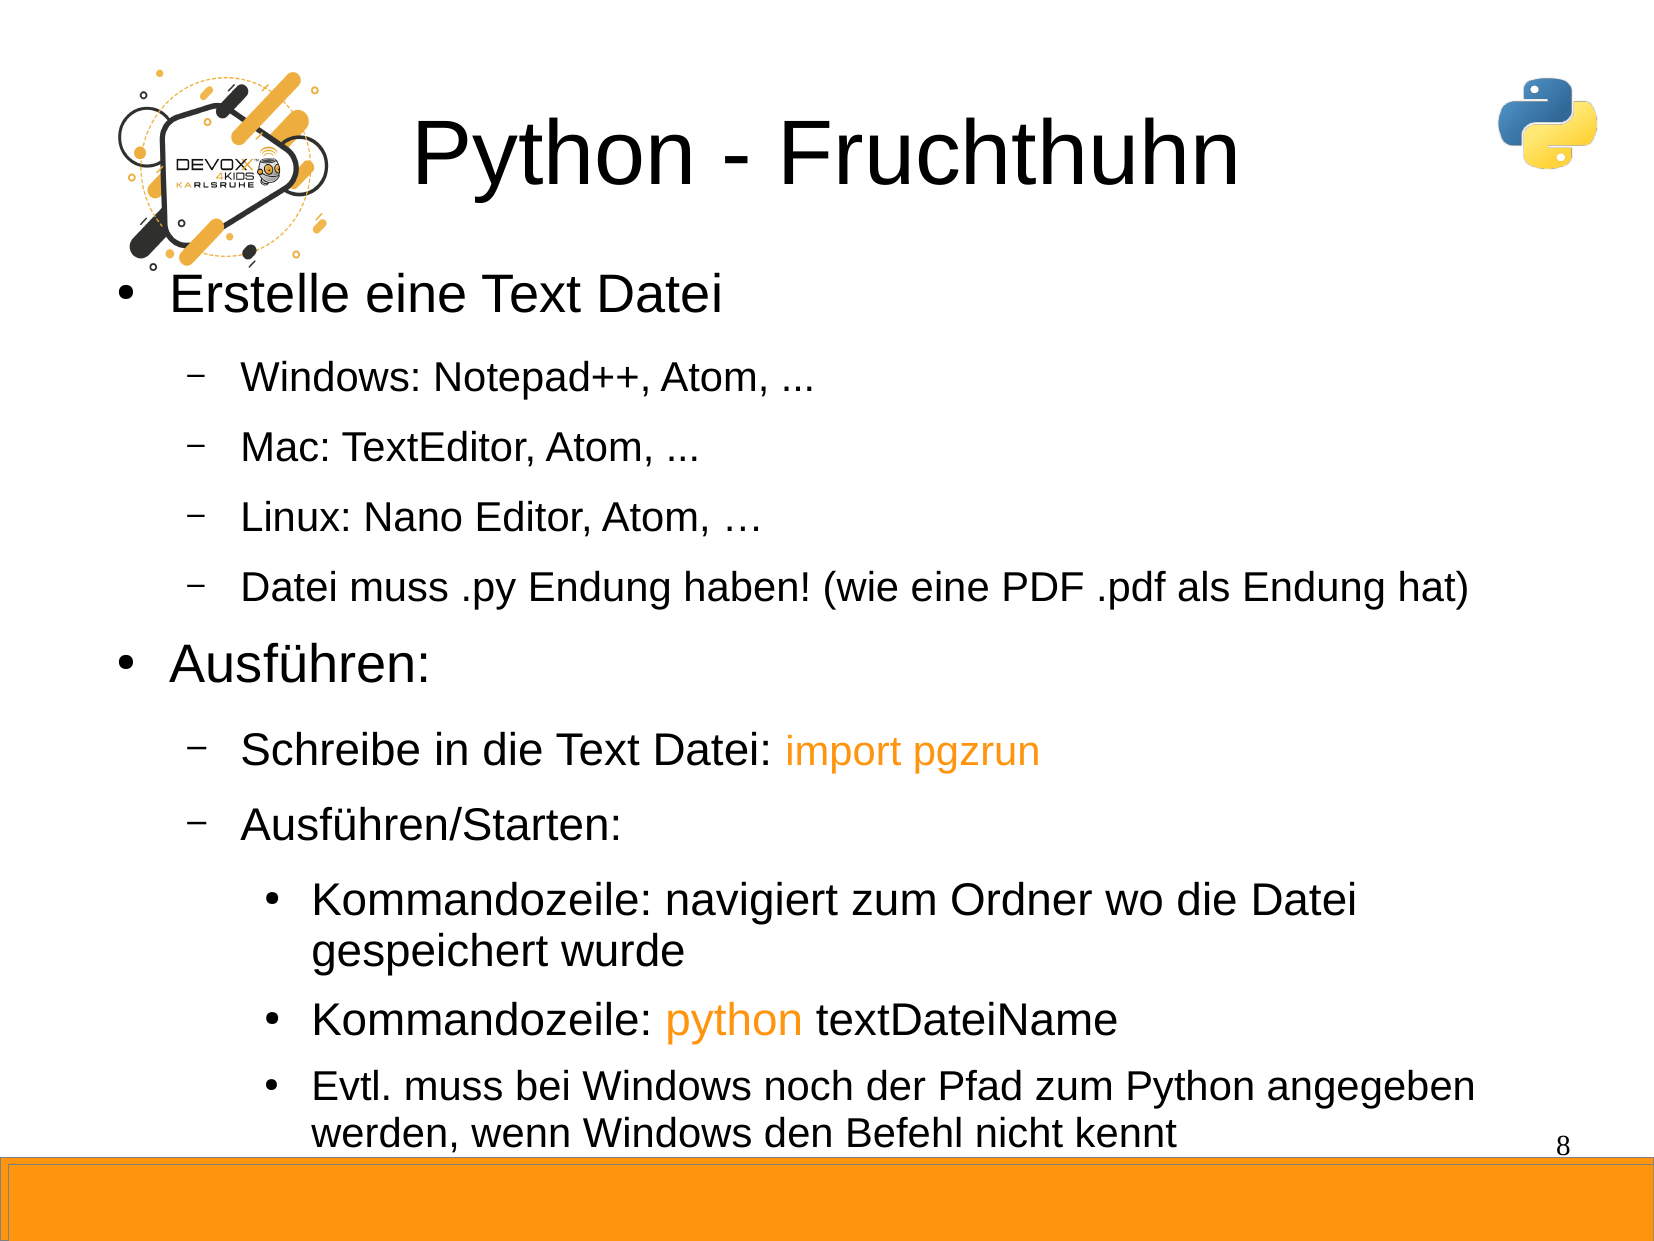

# Python - Fruchthuhn
Erstelle eine Text Datei
Windows: Notepad++, Atom, ...
Mac: TextEditor, Atom, ...
Linux: Nano Editor, Atom, …
Datei muss .py Endung haben! (wie eine PDF .pdf als Endung hat)
Ausführen:
Schreibe in die Text Datei: import pgzrun
Ausführen/Starten:
Kommandozeile: navigiert zum Ordner wo die Datei gespeichert wurde
Kommandozeile: python textDateiName
Evtl. muss bei Windows noch der Pfad zum Python angegeben werden, wenn Windows den Befehl nicht kennt
8